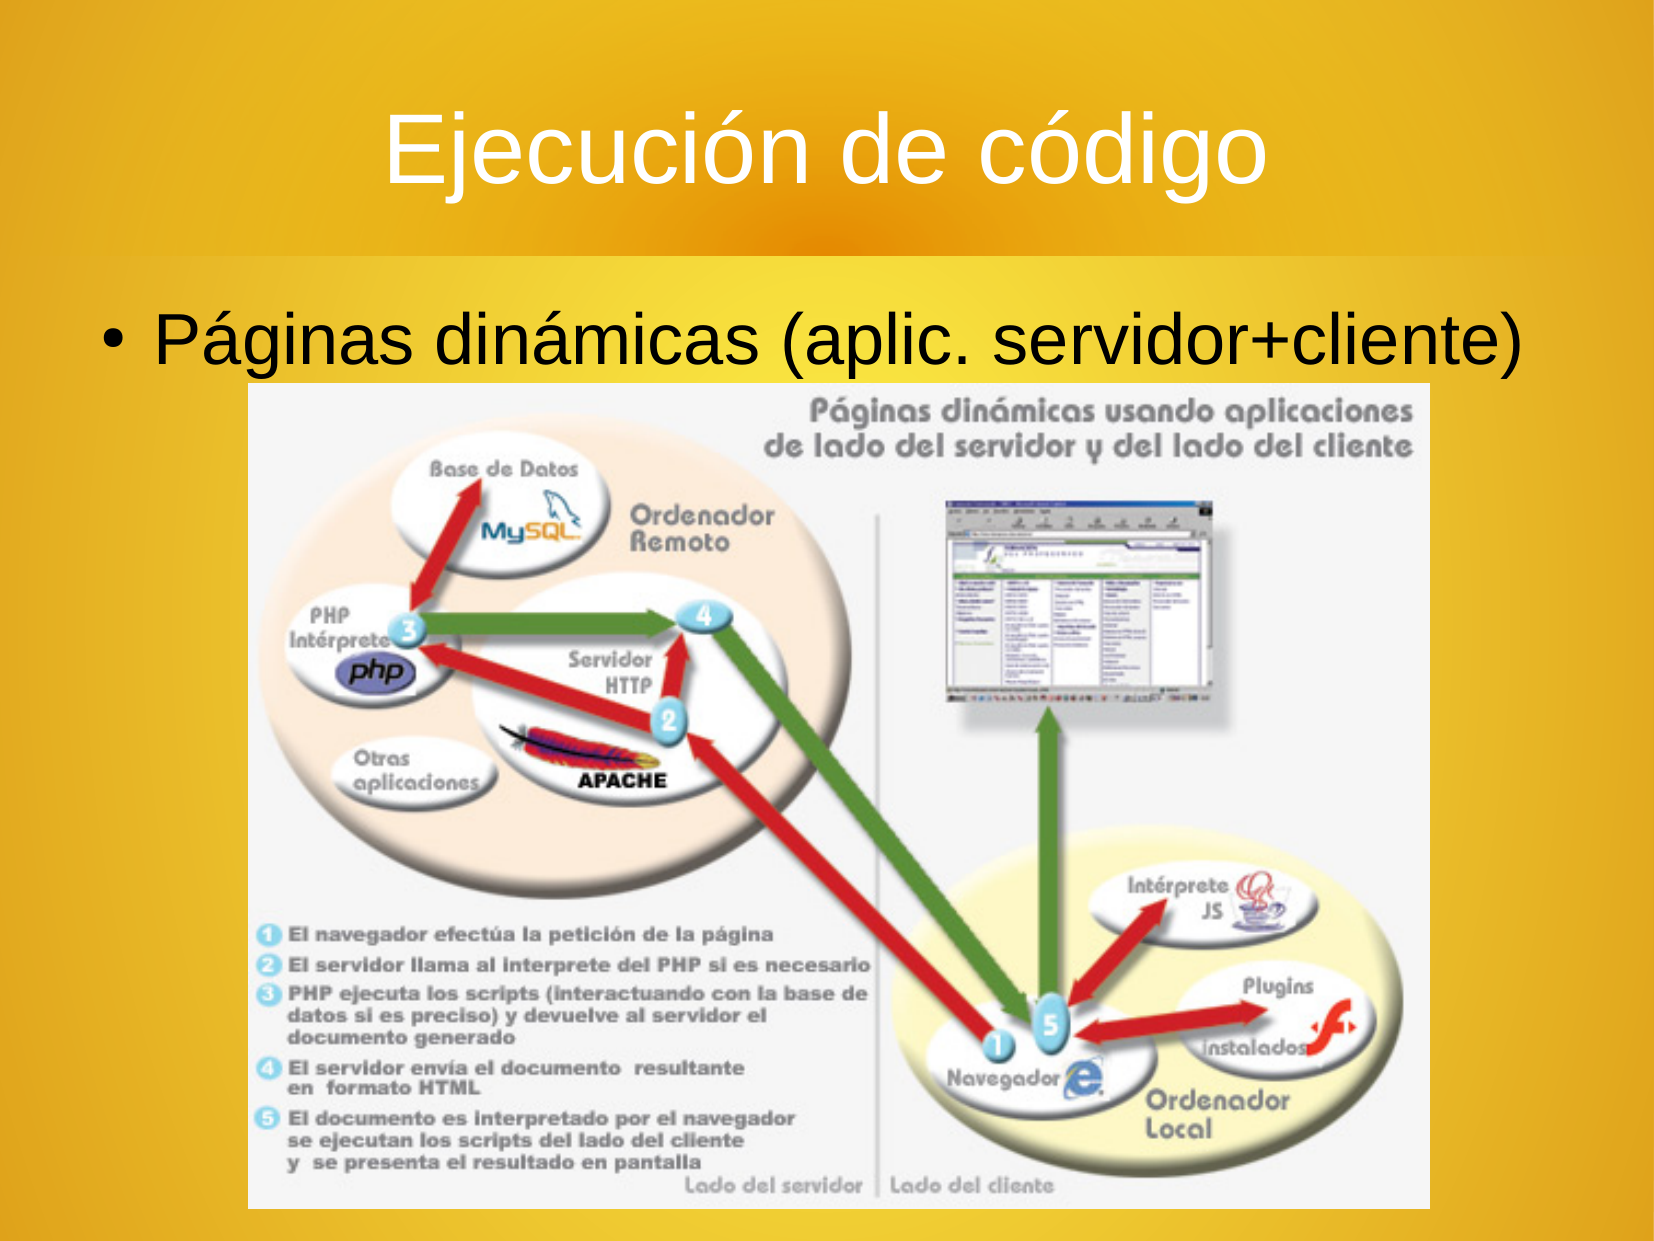

# Ejecución de código
Páginas dinámicas (aplic. servidor+cliente)